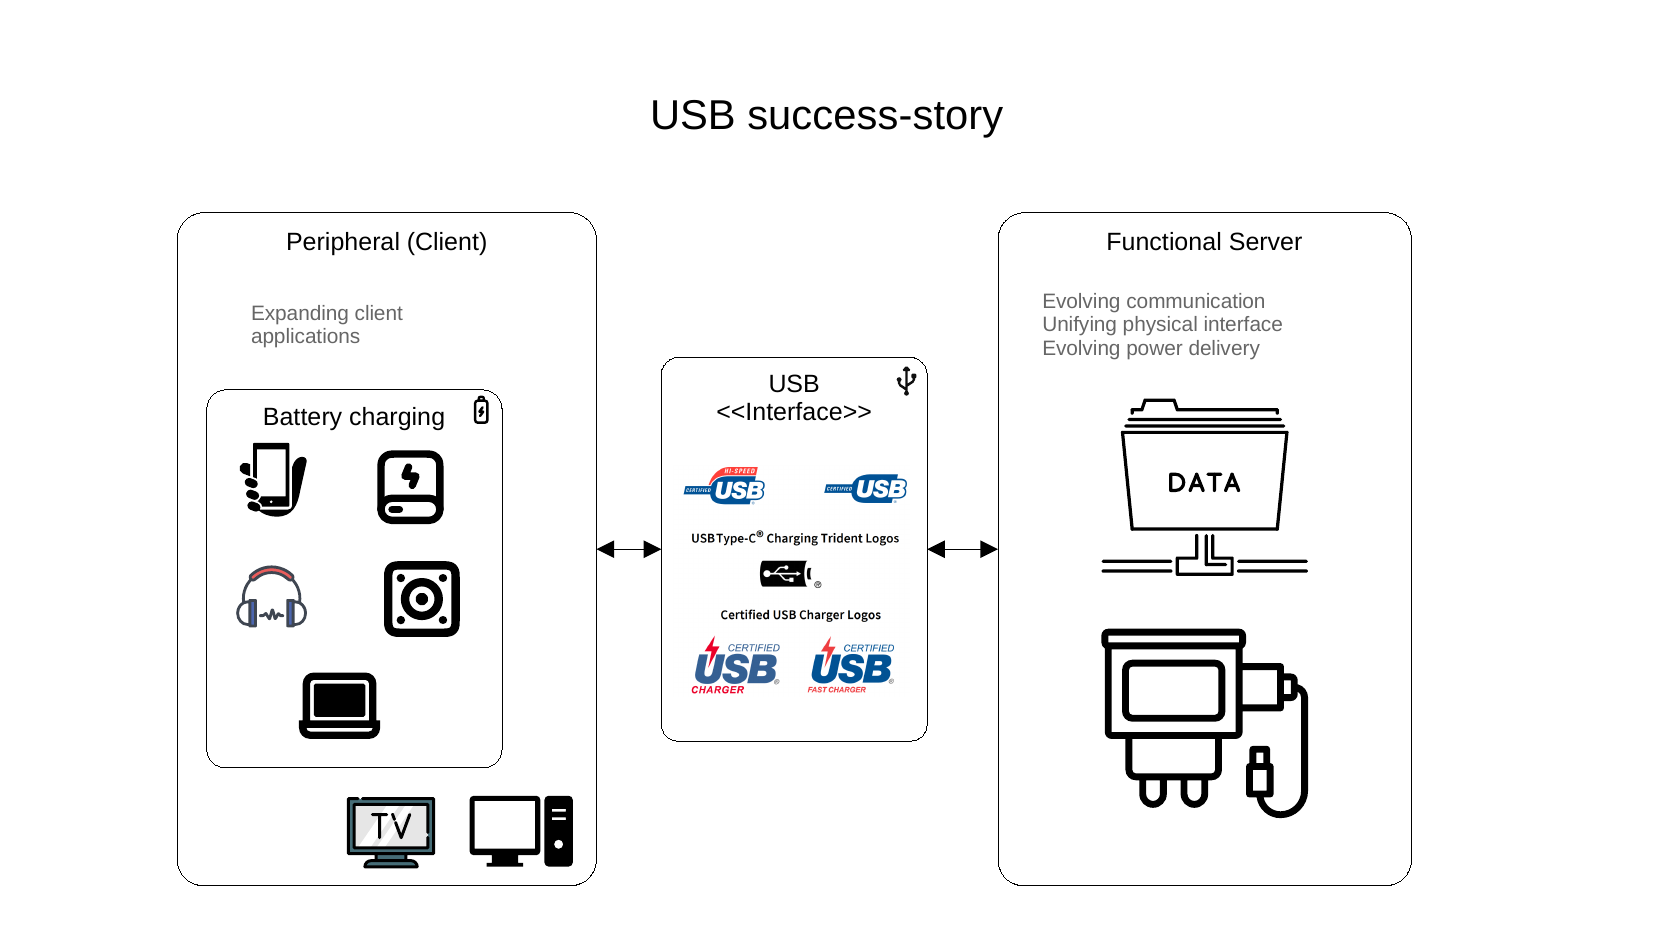

# USB success-story
Peripheral (Client)
Functional Server
Expanding client applications
Evolving communication
Unifying physical interface
Evolving power delivery
USB
<<Interface>>
Battery charging